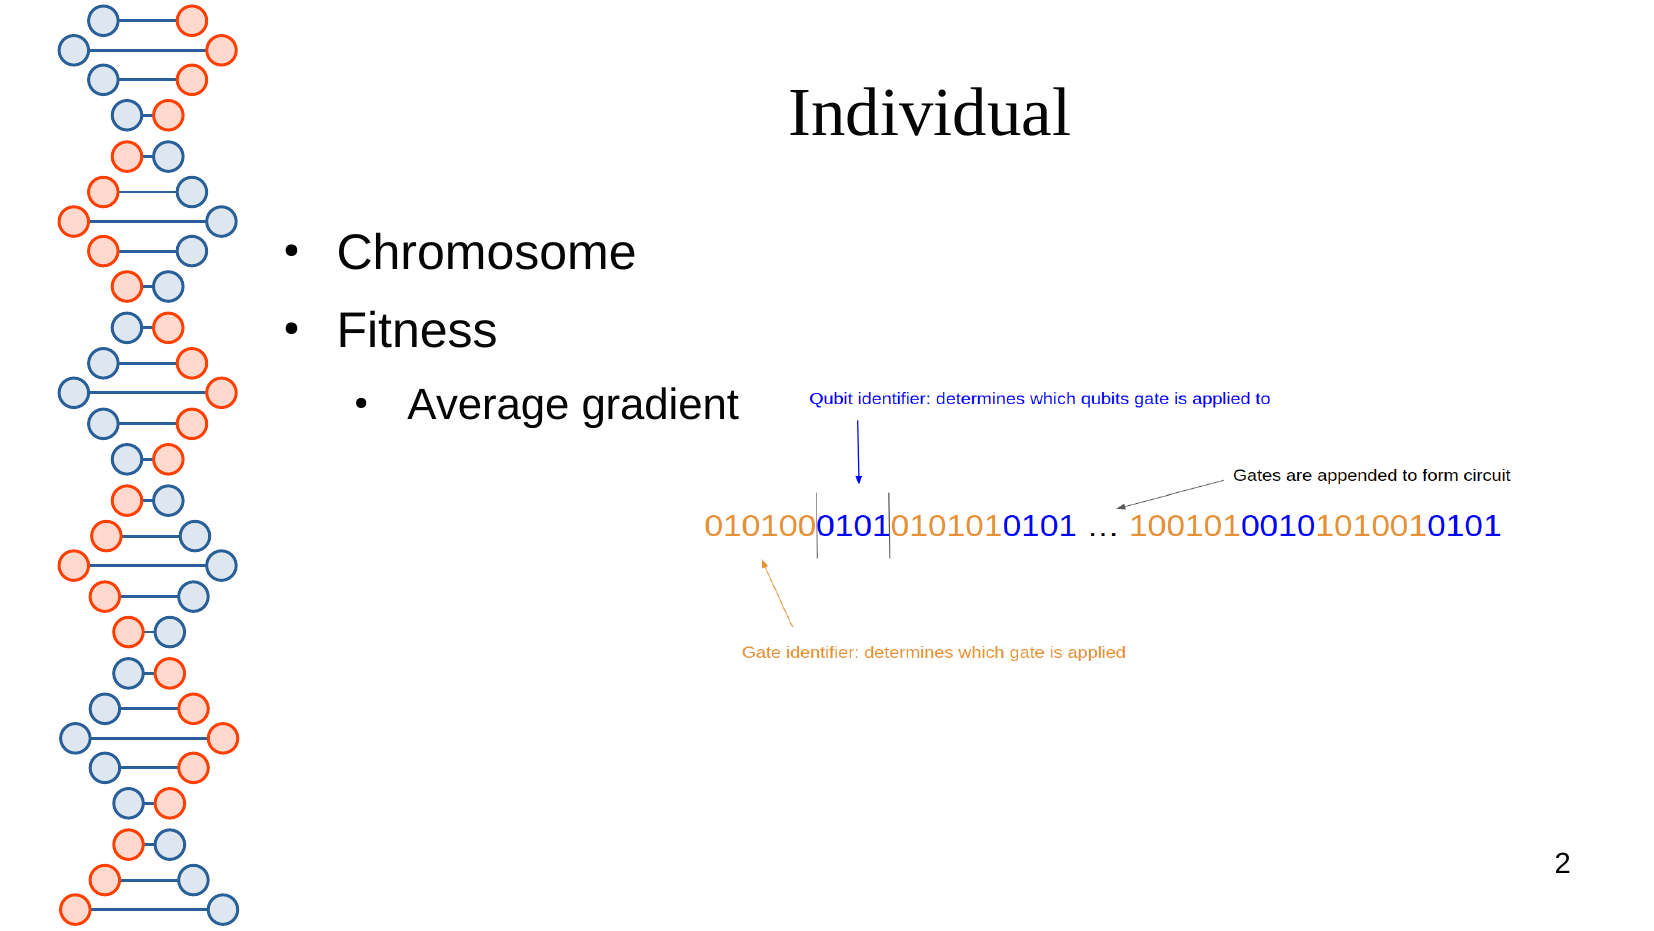

# Individual
Chromosome
Fitness
Average gradient
2